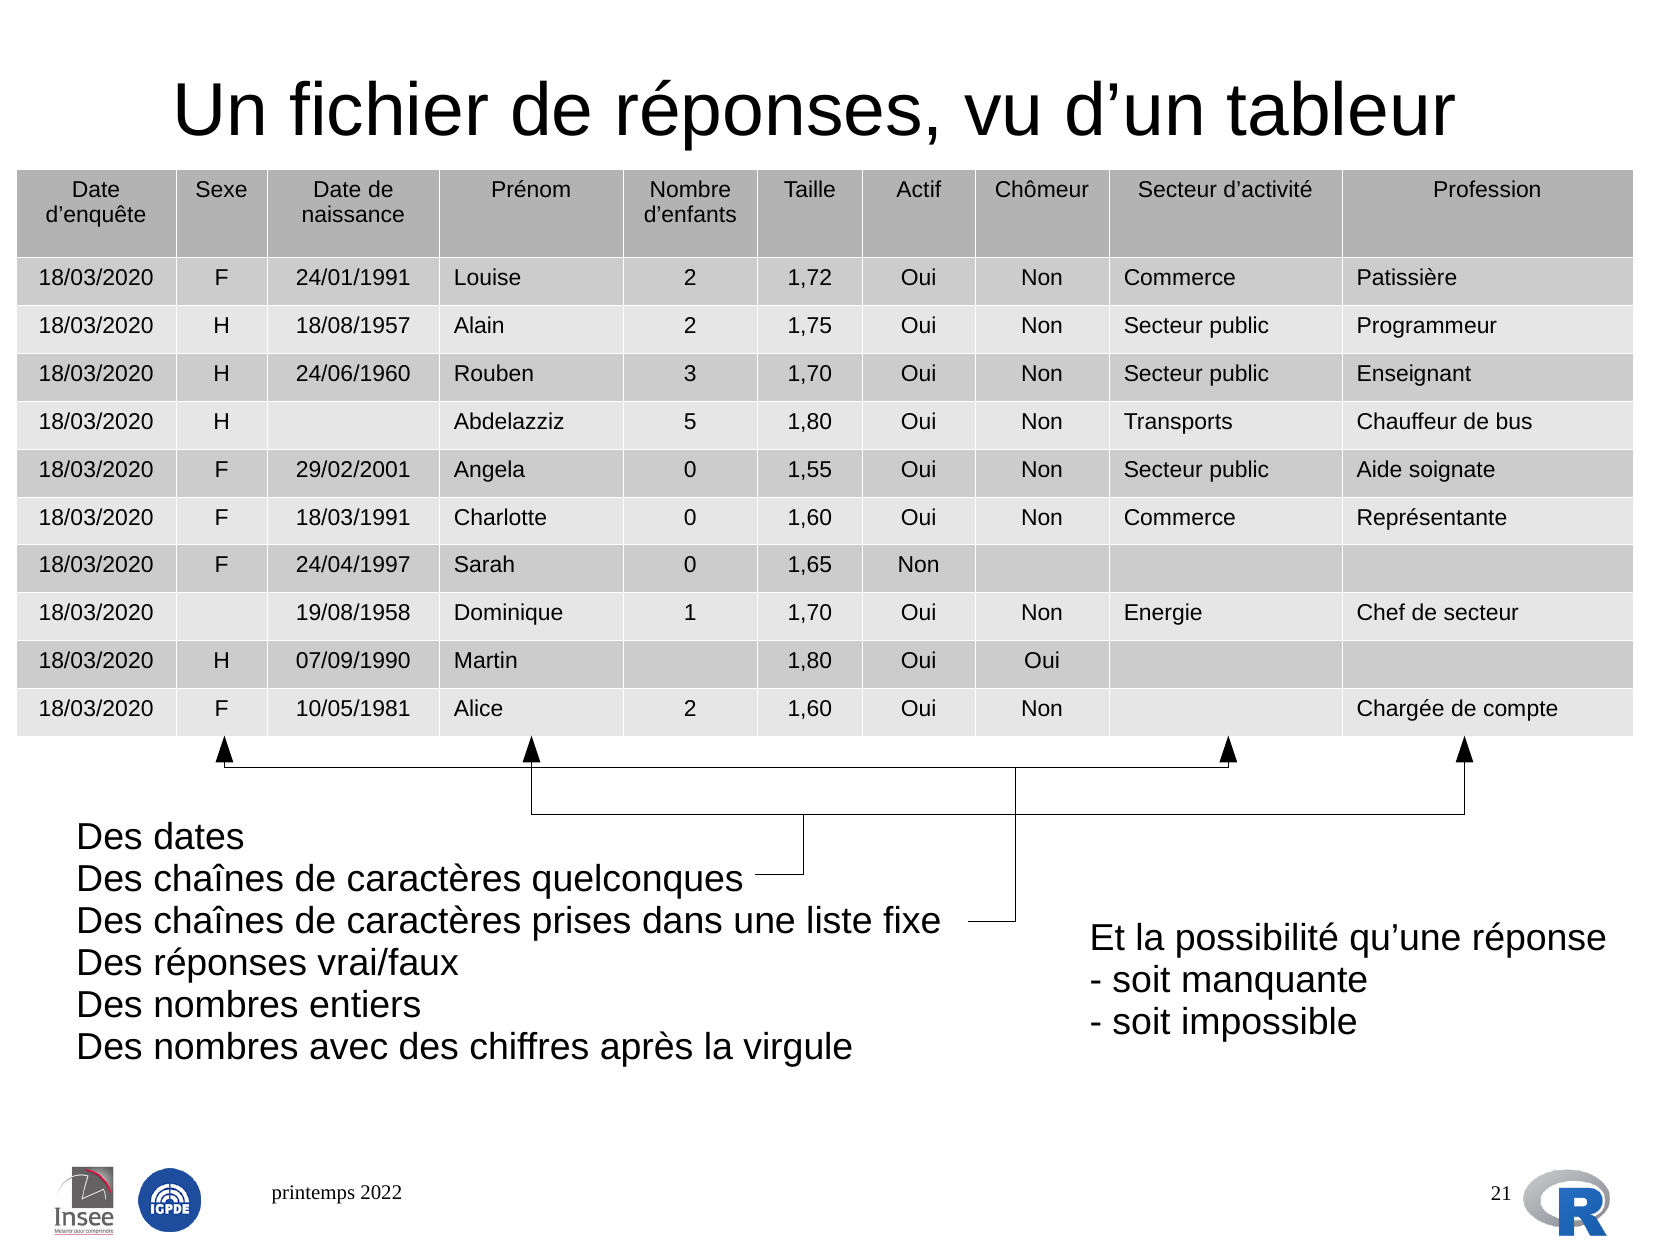

# Un fichier de réponses, vu d’un tableur
| Date d’enquête | Sexe | Date de naissance | Prénom | Nombre d’enfants | Taille | Actif | Chômeur | Secteur d’activité | Profession |
| --- | --- | --- | --- | --- | --- | --- | --- | --- | --- |
| 18/03/2020 | F | 24/01/1991 | Louise | 2 | 1,72 | Oui | Non | Commerce | Patissière |
| 18/03/2020 | H | 18/08/1957 | Alain | 2 | 1,75 | Oui | Non | Secteur public | Programmeur |
| 18/03/2020 | H | 24/06/1960 | Rouben | 3 | 1,70 | Oui | Non | Secteur public | Enseignant |
| 18/03/2020 | H | | Abdelazziz | 5 | 1,80 | Oui | Non | Transports | Chauffeur de bus |
| 18/03/2020 | F | 29/02/2001 | Angela | 0 | 1,55 | Oui | Non | Secteur public | Aide soignate |
| 18/03/2020 | F | 18/03/1991 | Charlotte | 0 | 1,60 | Oui | Non | Commerce | Représentante |
| 18/03/2020 | F | 24/04/1997 | Sarah | 0 | 1,65 | Non | | | |
| 18/03/2020 | | 19/08/1958 | Dominique | 1 | 1,70 | Oui | Non | Energie | Chef de secteur |
| 18/03/2020 | H | 07/09/1990 | Martin | | 1,80 | Oui | Oui | | |
| 18/03/2020 | F | 10/05/1981 | Alice | 2 | 1,60 | Oui | Non | | Chargée de compte |
Des dates
Des chaînes de caractères quelconques
Des chaînes de caractères prises dans une liste fixe
Des réponses vrai/faux
Des nombres entiers
Des nombres avec des chiffres après la virgule
Et la possibilité qu’une réponse
- soit manquante
- soit impossible
printemps 2022
21